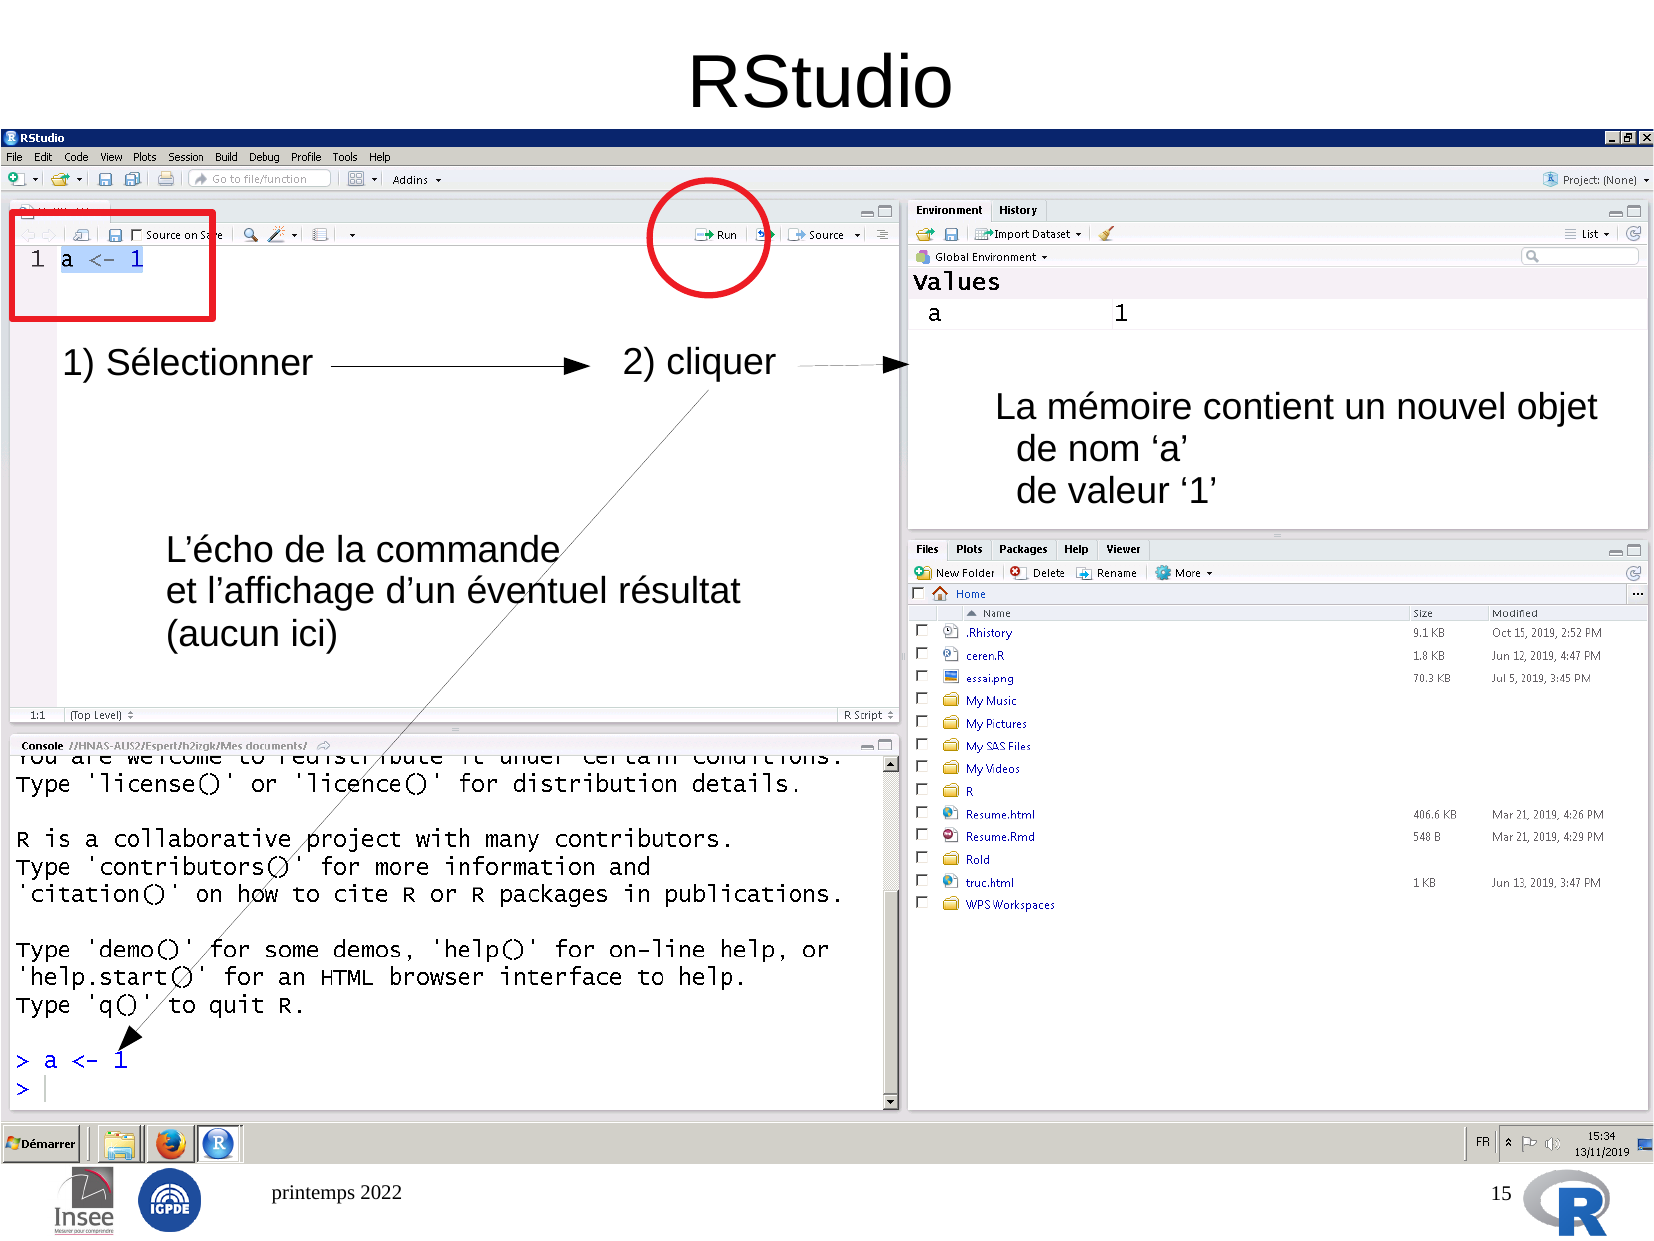

# RStudio
2) cliquer
1) Sélectionner
La mémoire contient un nouvel objet
 de nom ‘a’
 de valeur ‘1’
L’écho de la commande
et l’affichage d’un éventuel résultat
(aucun ici)
printemps 2022
15